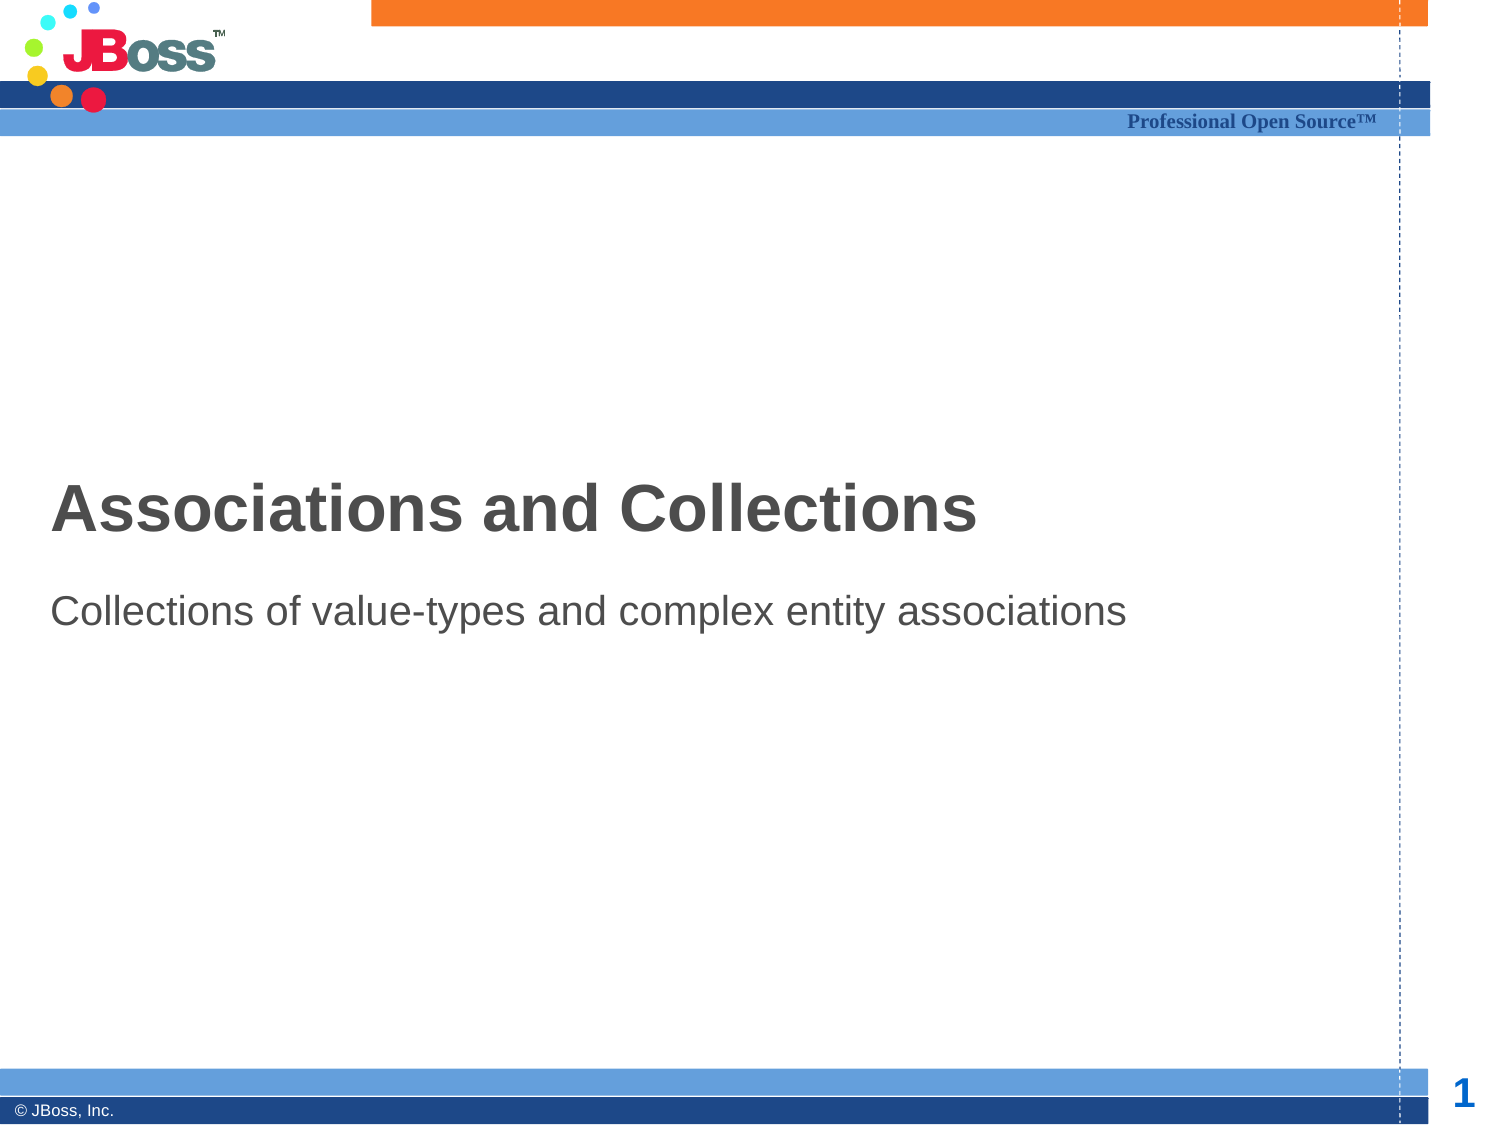

# Associations and Collections
Collections of value-types and complex entity associations